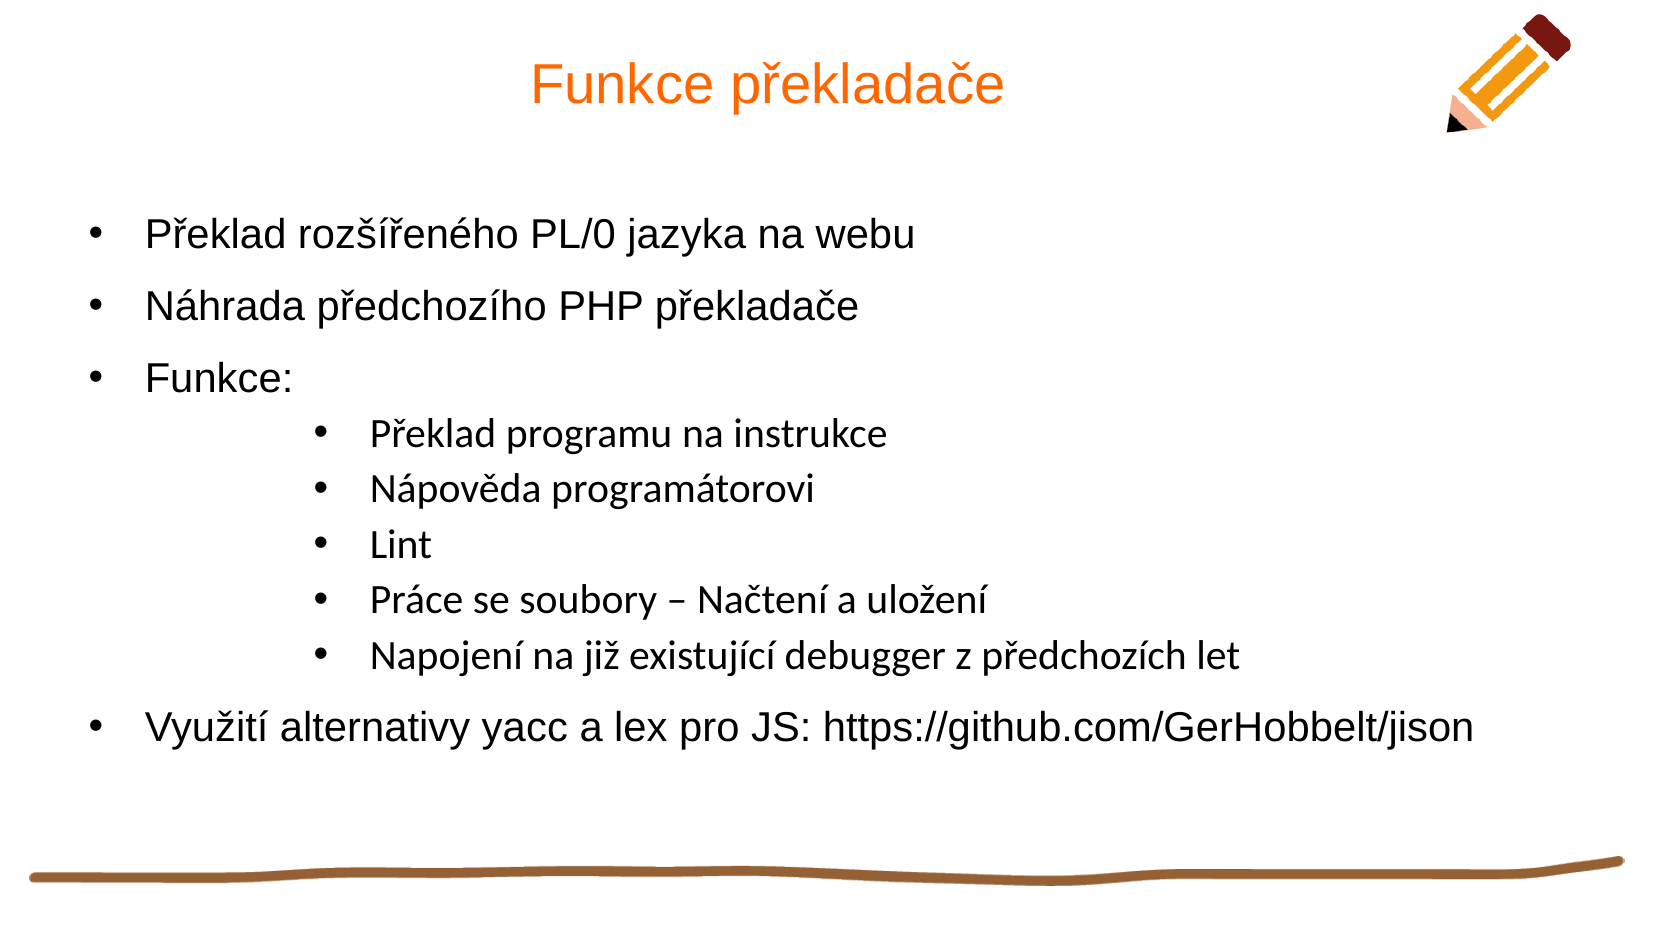

# Funkce překladače
Překlad rozšířeného PL/0 jazyka na webu
Náhrada předchozího PHP překladače
Funkce:
Překlad programu na instrukce
Nápověda programátorovi
Lint
Práce se soubory – Načtení a uložení
Napojení na již existující debugger z předchozích let
Využití alternativy yacc a lex pro JS: https://github.com/GerHobbelt/jison